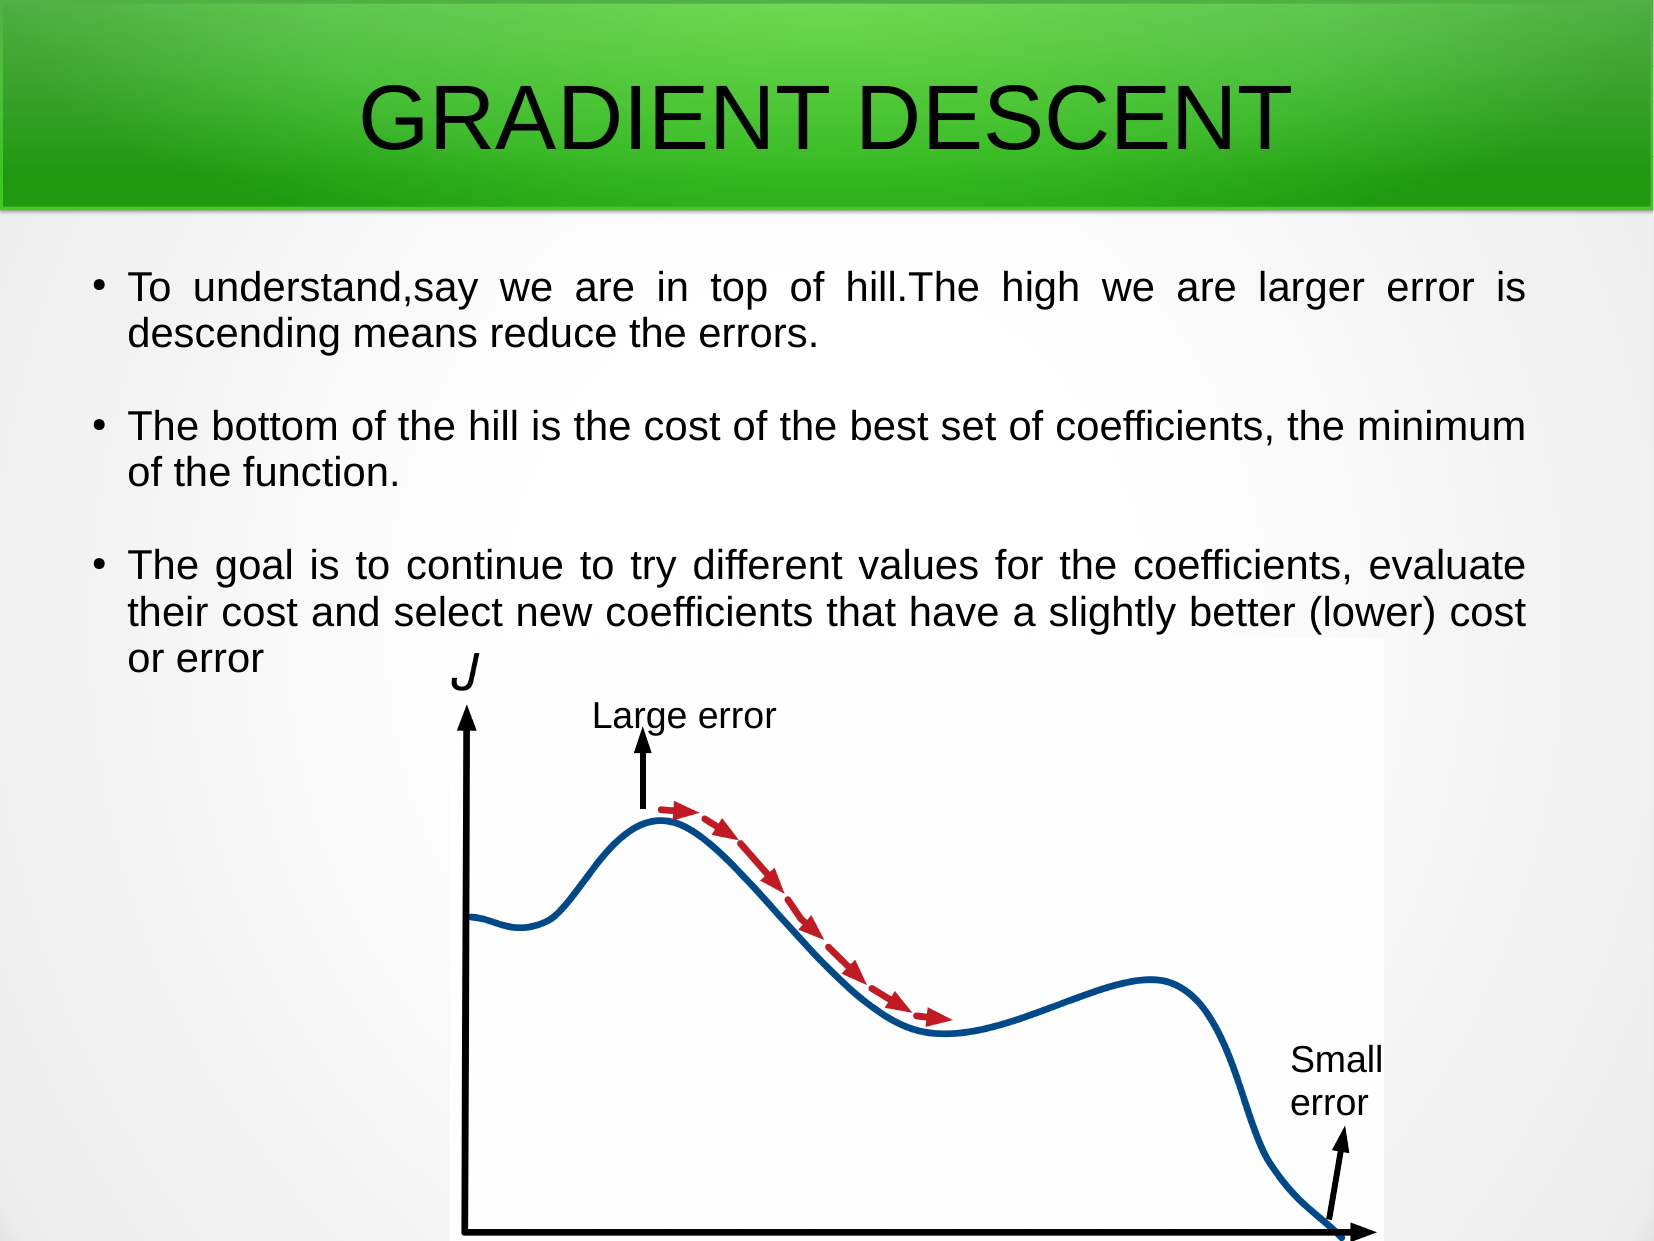

# GRADIENT DESCENT
To understand,say we are in top of hill.The high we are larger error is descending means reduce the errors.
The bottom of the hill is the cost of the best set of coefficients, the minimum of the function.
The goal is to continue to try different values for the coefficients, evaluate their cost and select new coefficients that have a slightly better (lower) cost or error
Large error
Small error